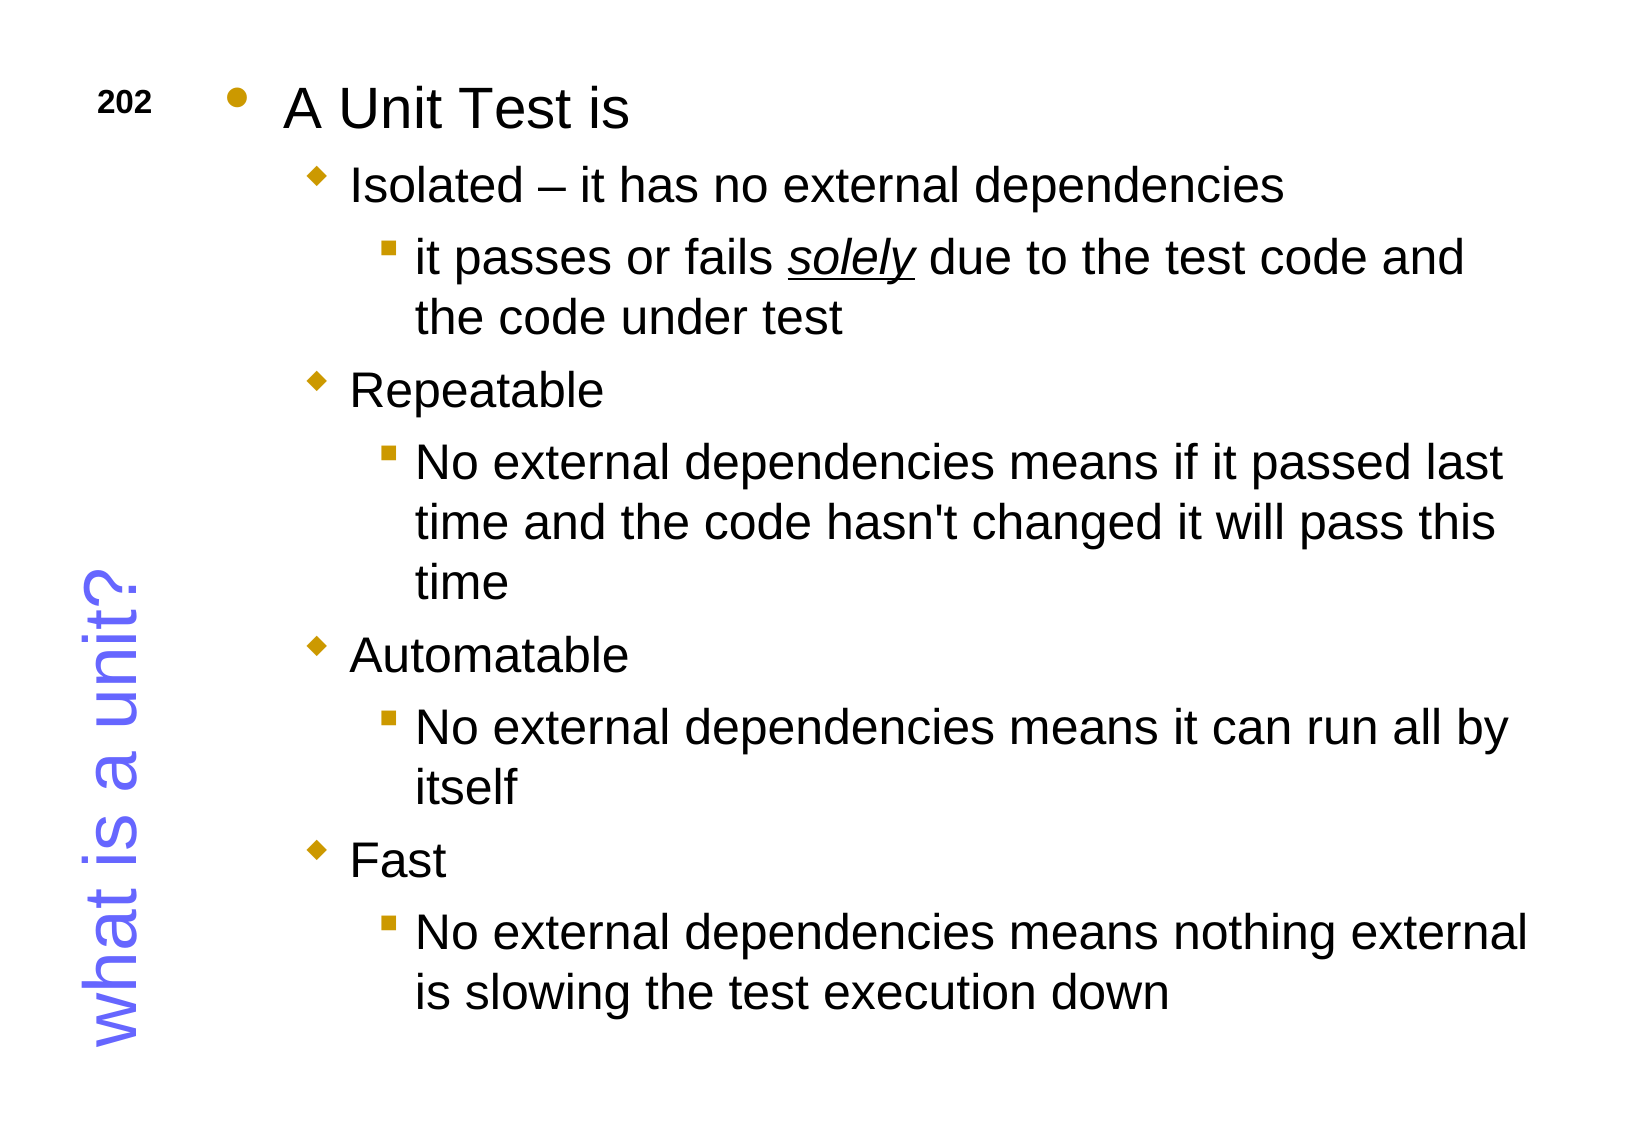

202
A Unit Test is
Isolated – it has no external dependencies
it passes or fails solely due to the test code and the code under test
Repeatable
No external dependencies means if it passed last time and the code hasn't changed it will pass this time
Automatable
No external dependencies means it can run all by itself
Fast
No external dependencies means nothing external is slowing the test execution down
# what is a unit?